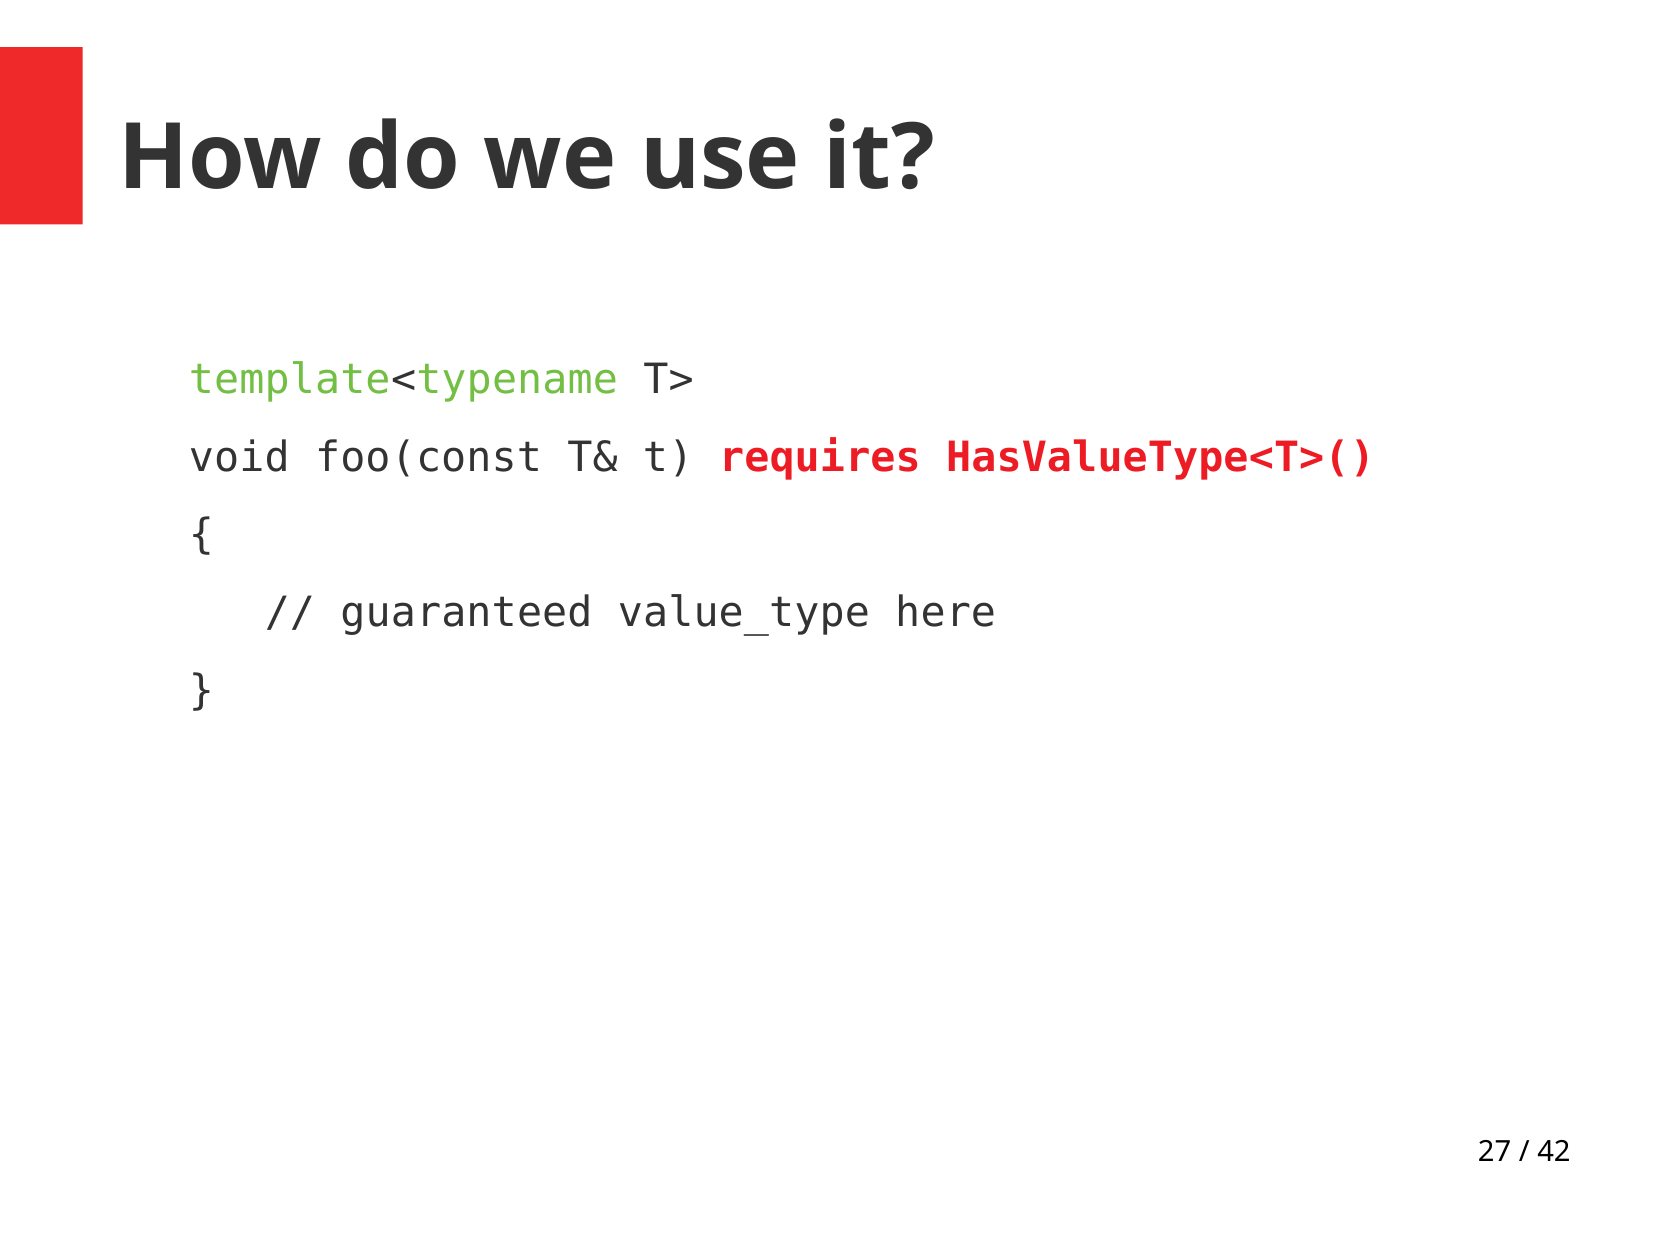

# How do we use it?
template<typename T>
void foo(const T& t) requires HasValueType<T>()
{
 // guaranteed value_type here
}
27